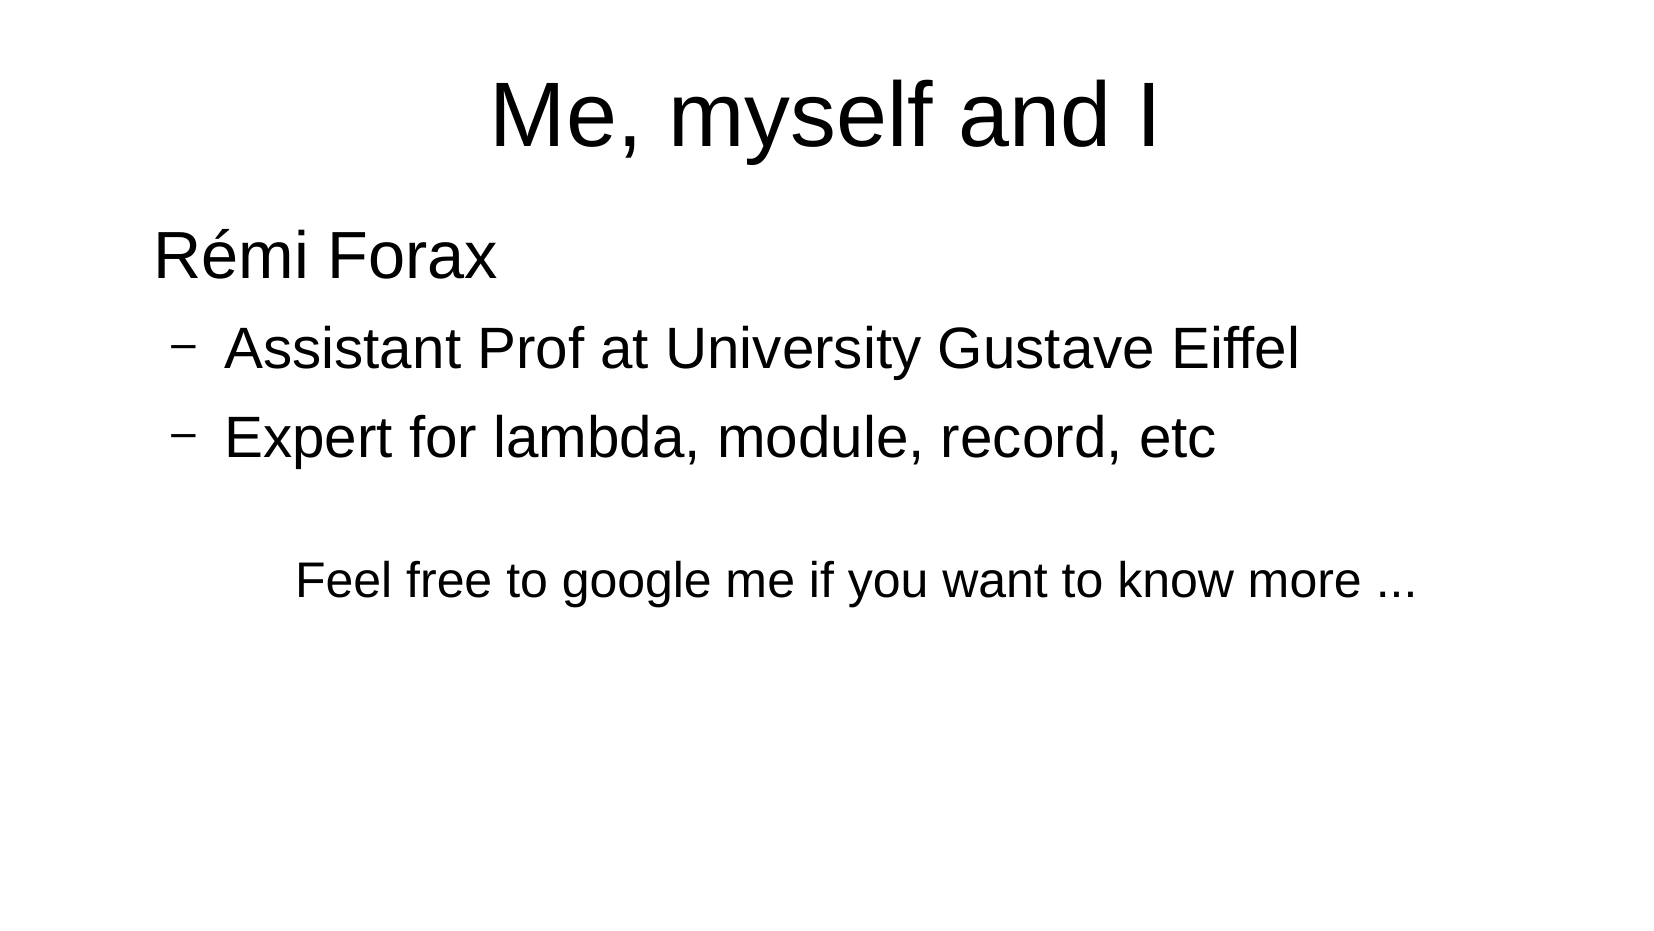

# Me, myself and I
Rémi Forax
Assistant Prof at University Gustave Eiffel
Expert for lambda, module, record, etc
Feel free to google me if you want to know more ...